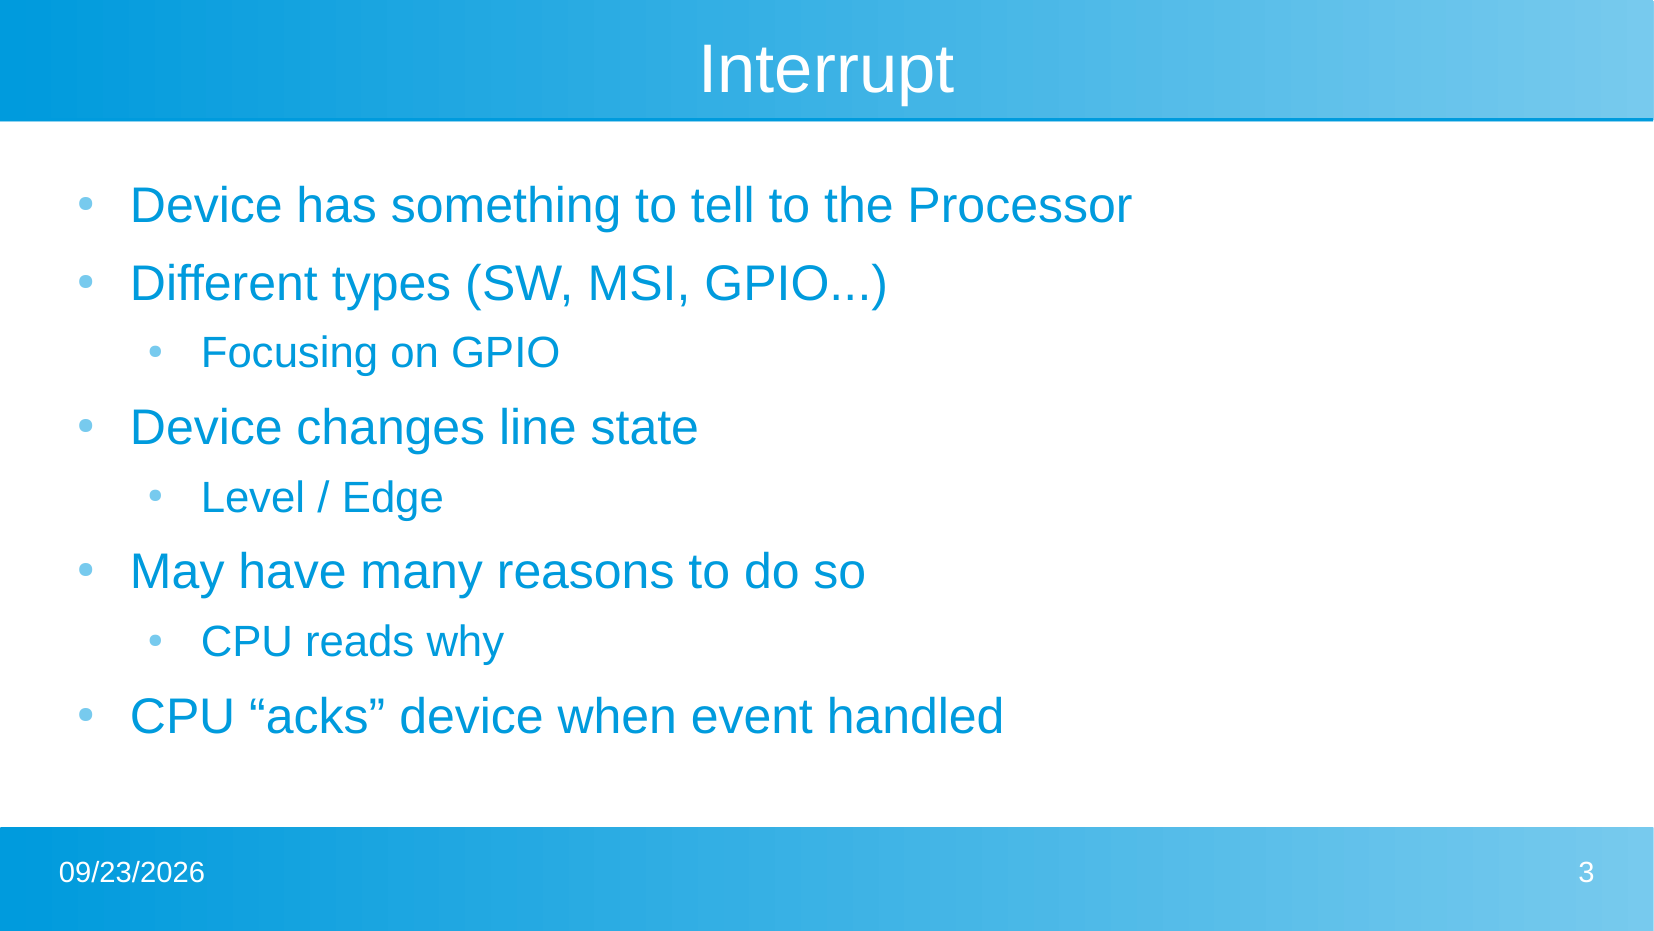

# Interrupt
Device has something to tell to the Processor
Different types (SW, MSI, GPIO...)
Focusing on GPIO
Device changes line state
Level / Edge
May have many reasons to do so
CPU reads why
CPU “acks” device when event handled
3